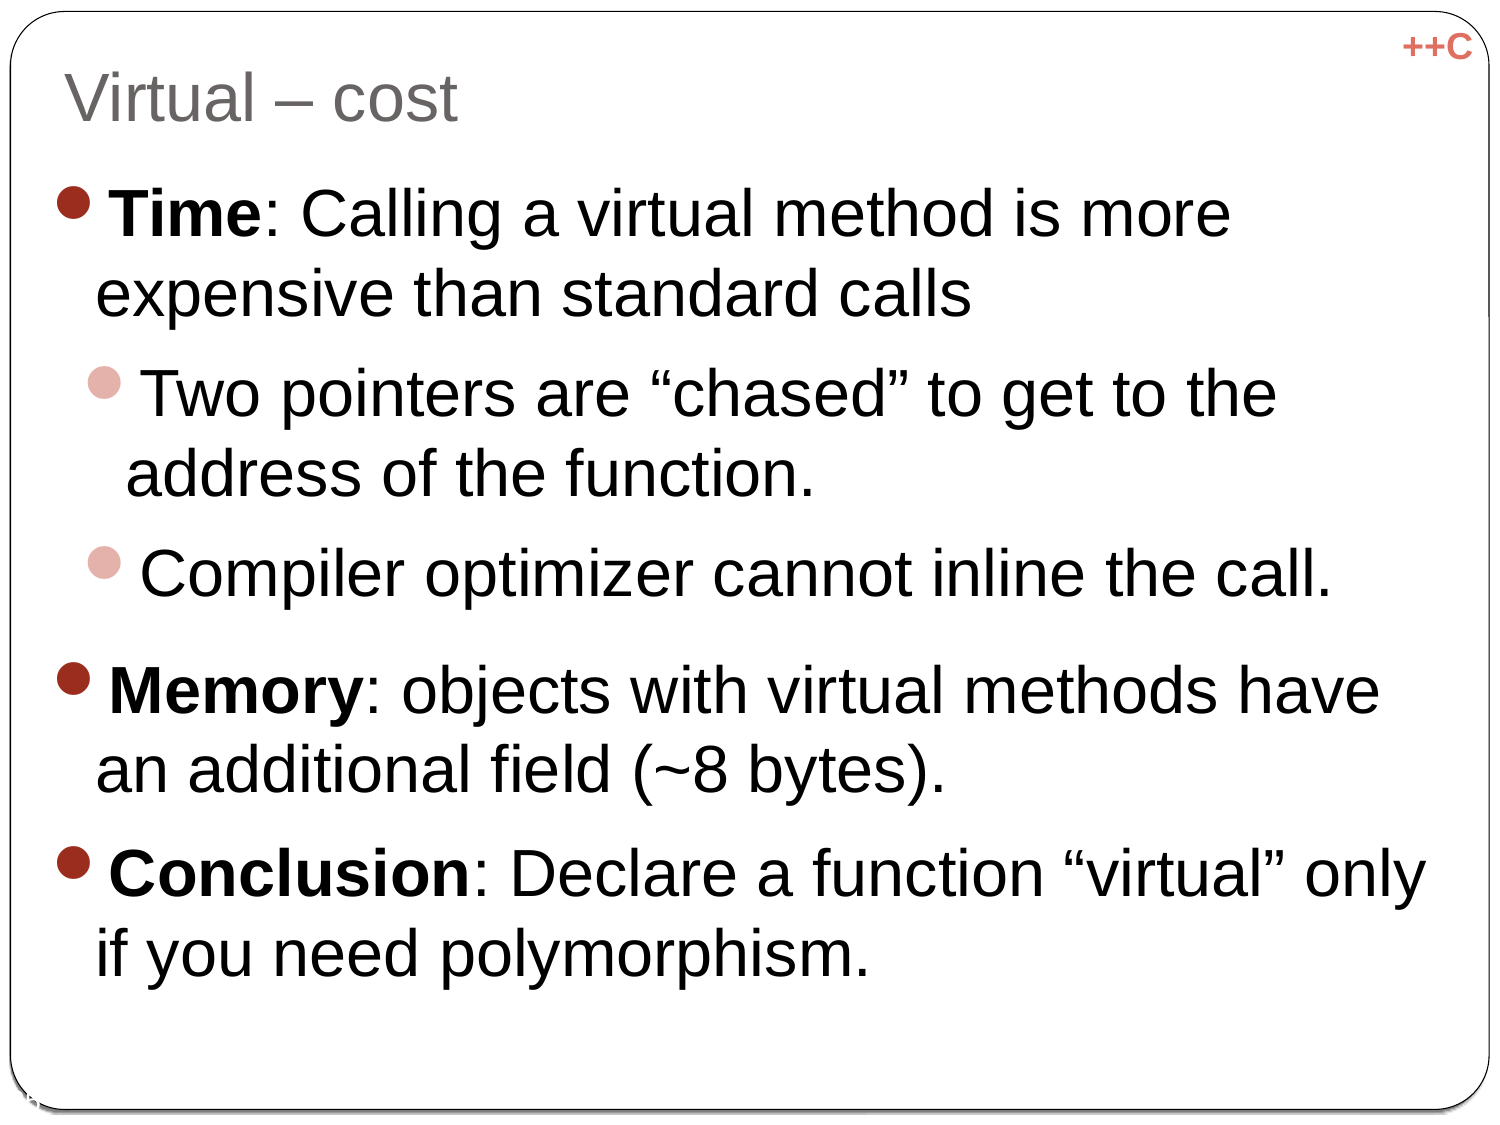

# Virtual – cost
Time: Calling a virtual method is more expensive than standard calls
Two pointers are “chased” to get to the address of the function.
Compiler optimizer cannot inline the call.
Memory: objects with virtual methods have an additional field (~8 bytes).
Conclusion: Declare a function “virtual” only if you need polymorphism.